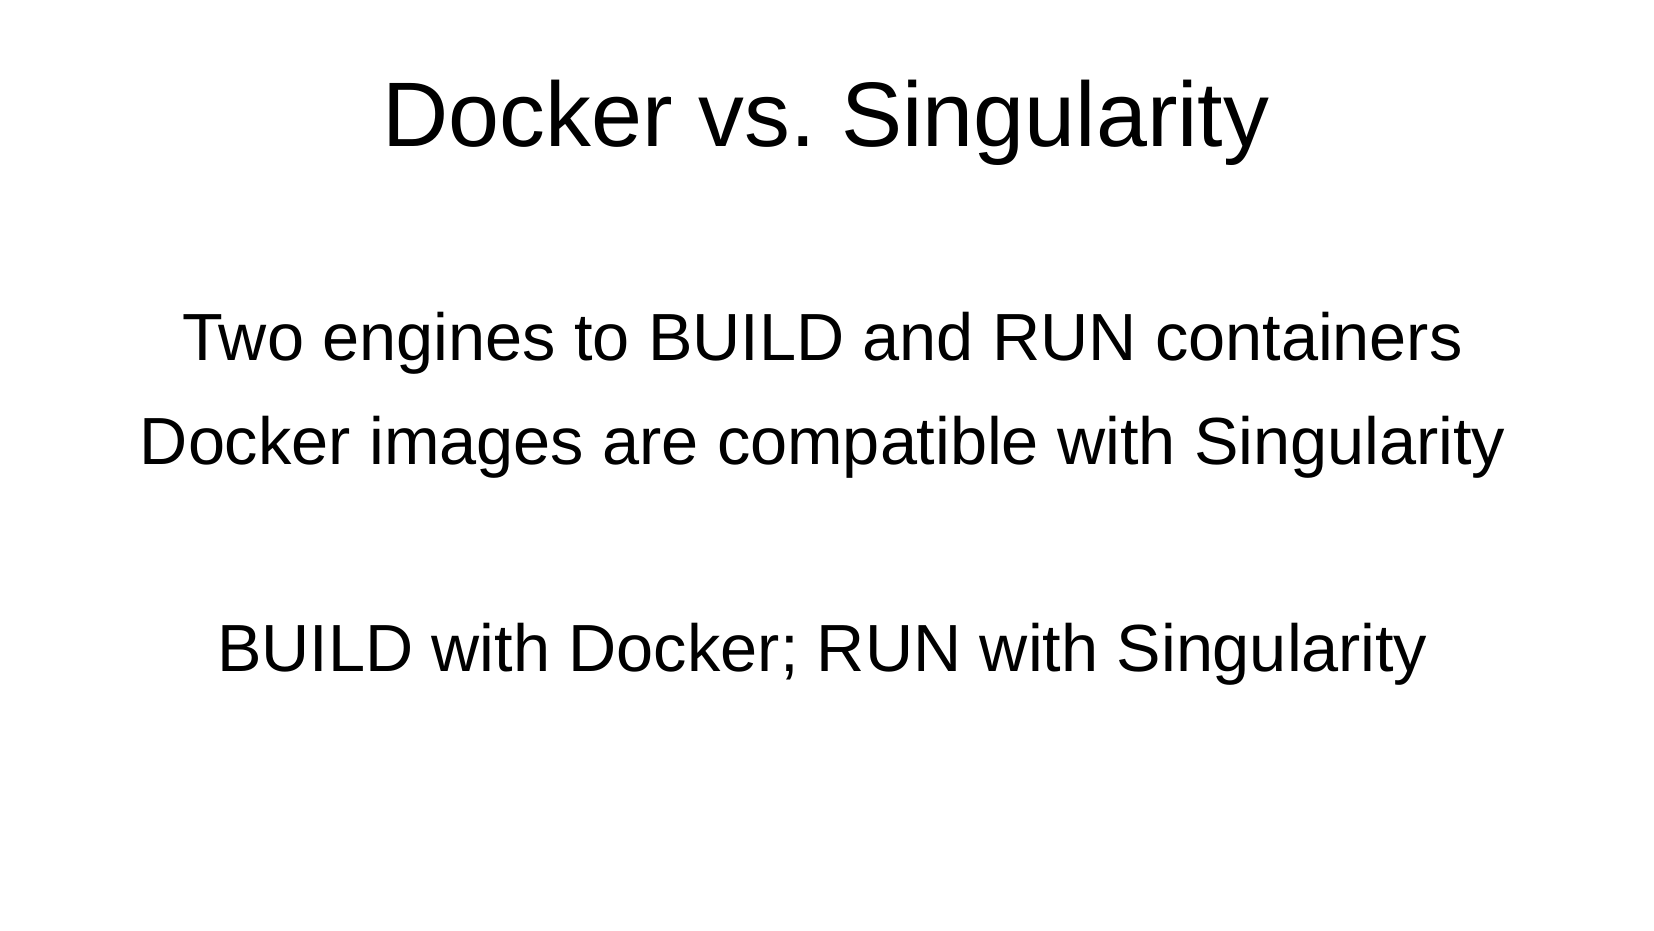

# Docker vs. Singularity
Two engines to BUILD and RUN containers
Docker images are compatible with Singularity
BUILD with Docker; RUN with Singularity